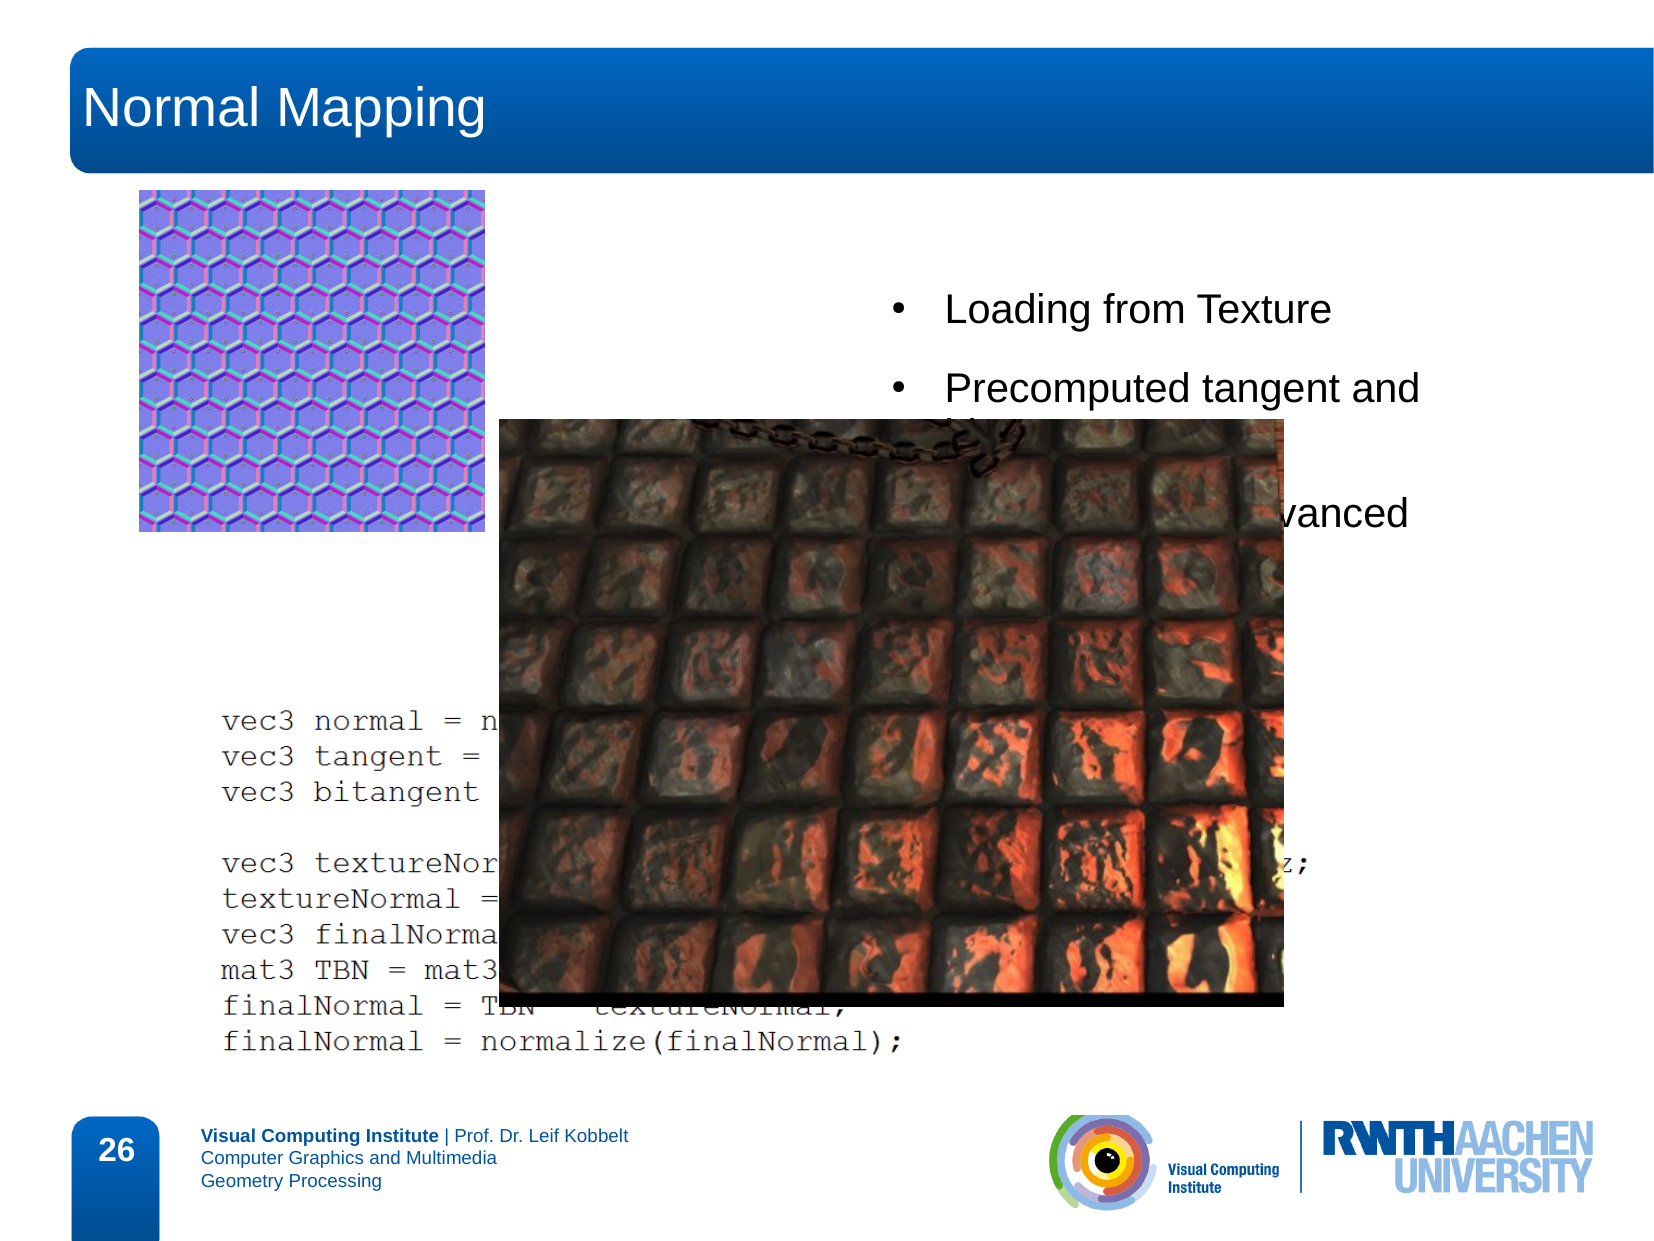

# Normal Mapping
Loading from Texture
Precomputed tangent and bitangent
Resulting in an advanced normal